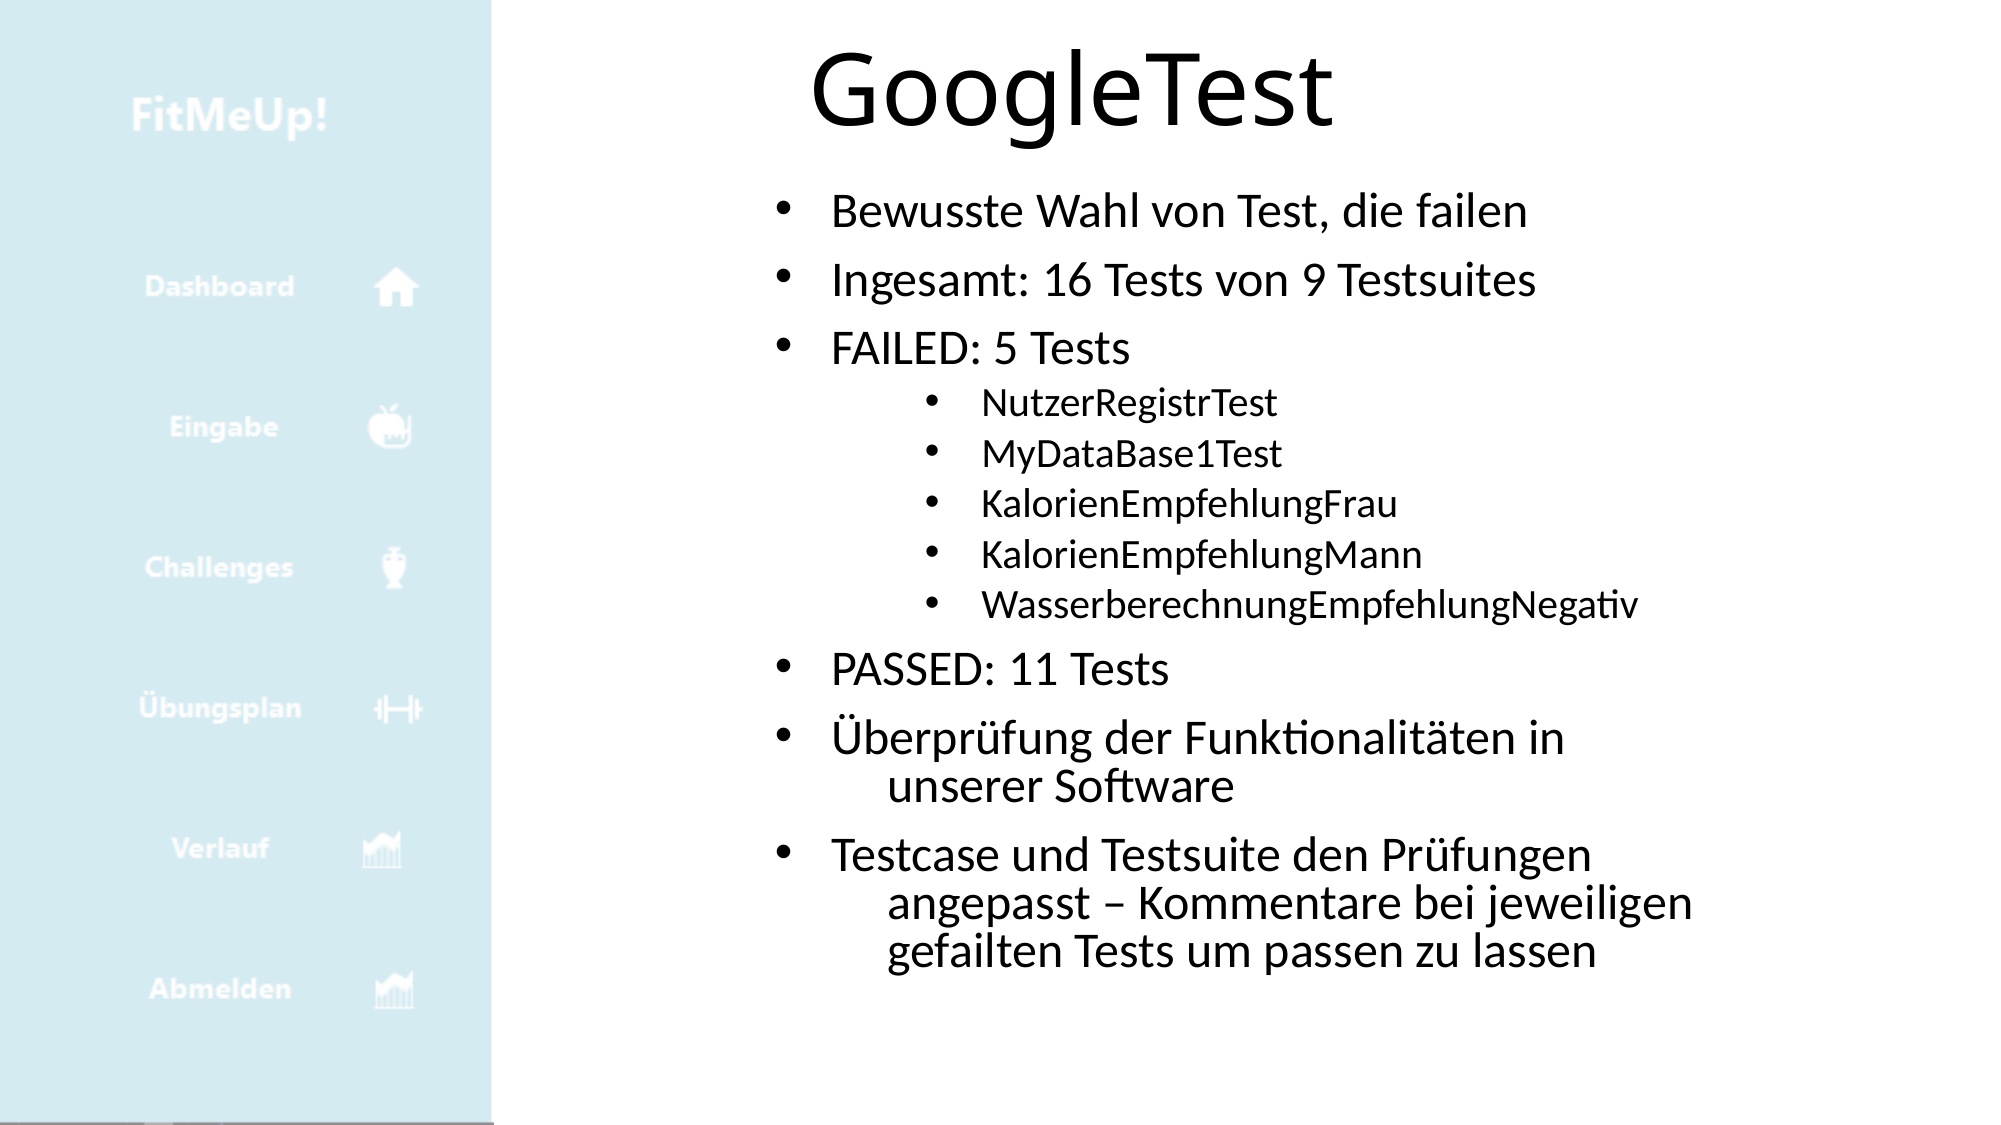

GoogleTest
# Bewusste Wahl von Test, die failen
Ingesamt: 16 Tests von 9 Testsuites
FAILED: 5 Tests
NutzerRegistrTest
MyDataBase1Test
KalorienEmpfehlungFrau
KalorienEmpfehlungMann
WasserberechnungEmpfehlungNegativ
PASSED: 11 Tests
Überprüfung der Funktionalitäten in unserer Software
Testcase und Testsuite den Prüfungen angepasst – Kommentare bei jeweiligen gefailten Tests um passen zu lassen